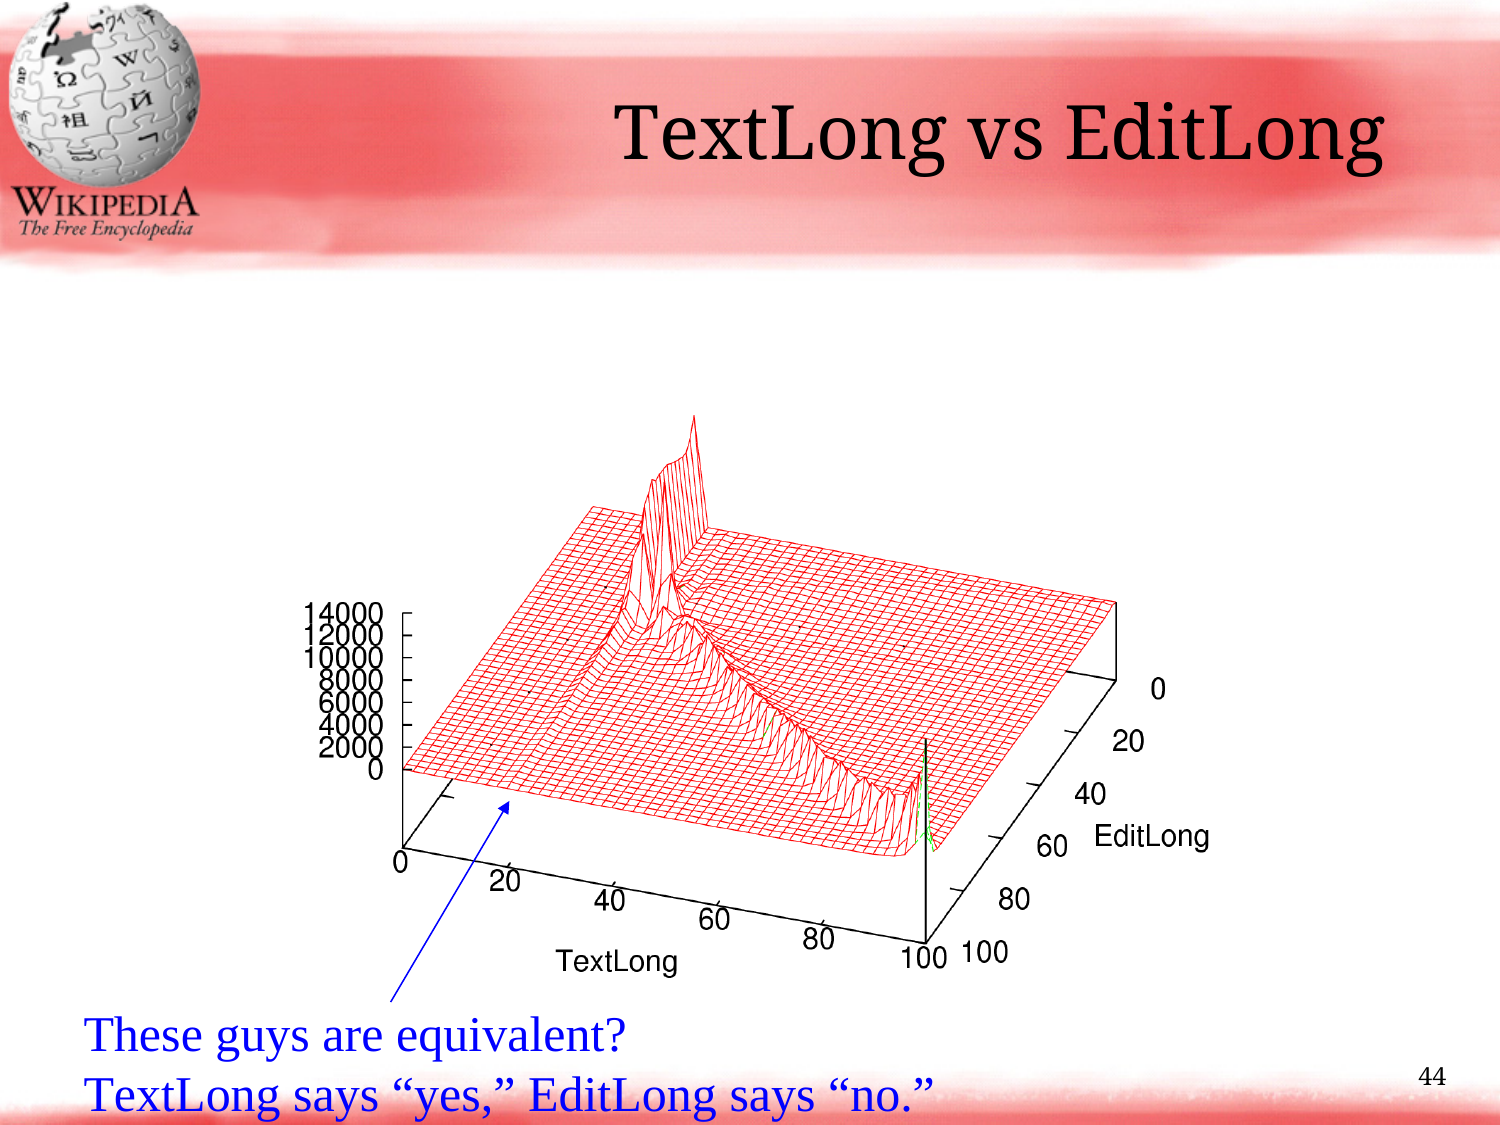

# TextLong vs EditLong
These guys are equivalent?
TextLong says “yes,” EditLong says “no.”
44